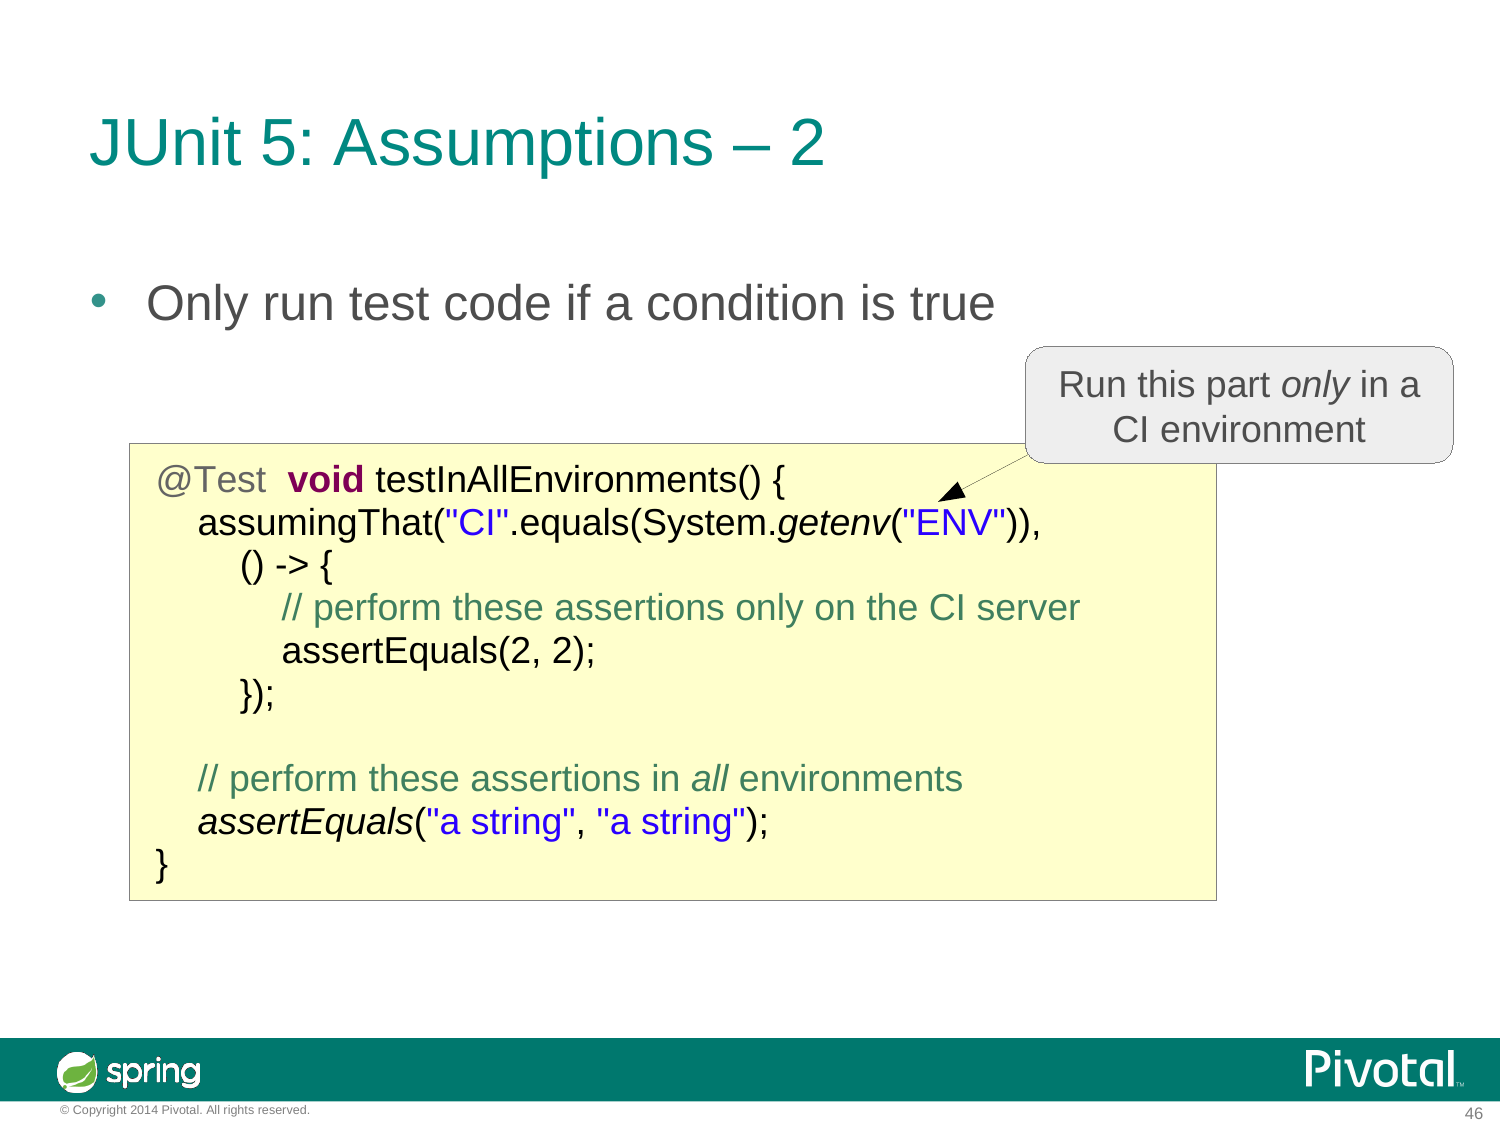

# JUnit 5: Assumptions – 2
Only run test code if a condition is true
Run this part only in a CI environment
@Test void testInAllEnvironments() {
 assumingThat("CI".equals(System.getenv("ENV")),
 () -> {
 // perform these assertions only on the CI server
 assertEquals(2, 2);
 });
 // perform these assertions in all environments
 assertEquals("a string", "a string");
}